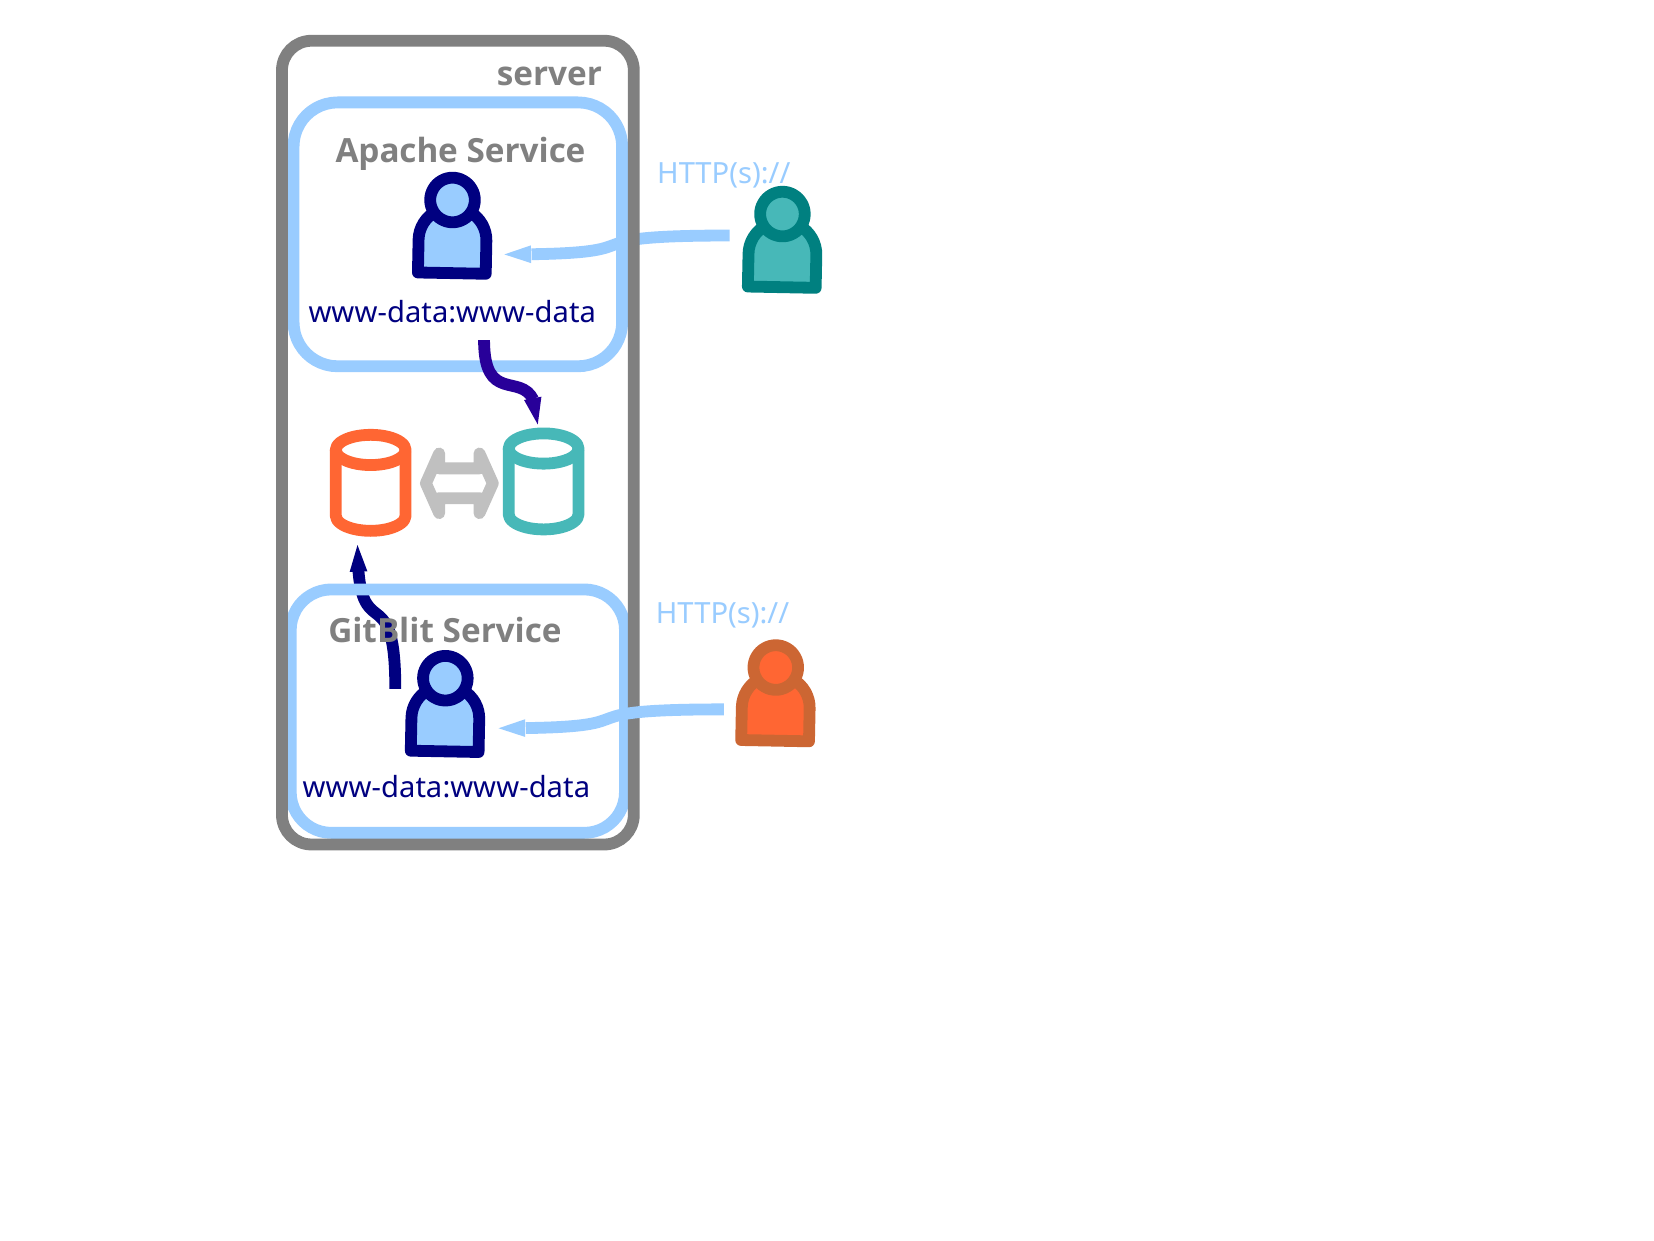

server
Apache Service
HTTP(s)://
www-data:www-data
HTTP(s)://
GitBlit Service
www-data:www-data